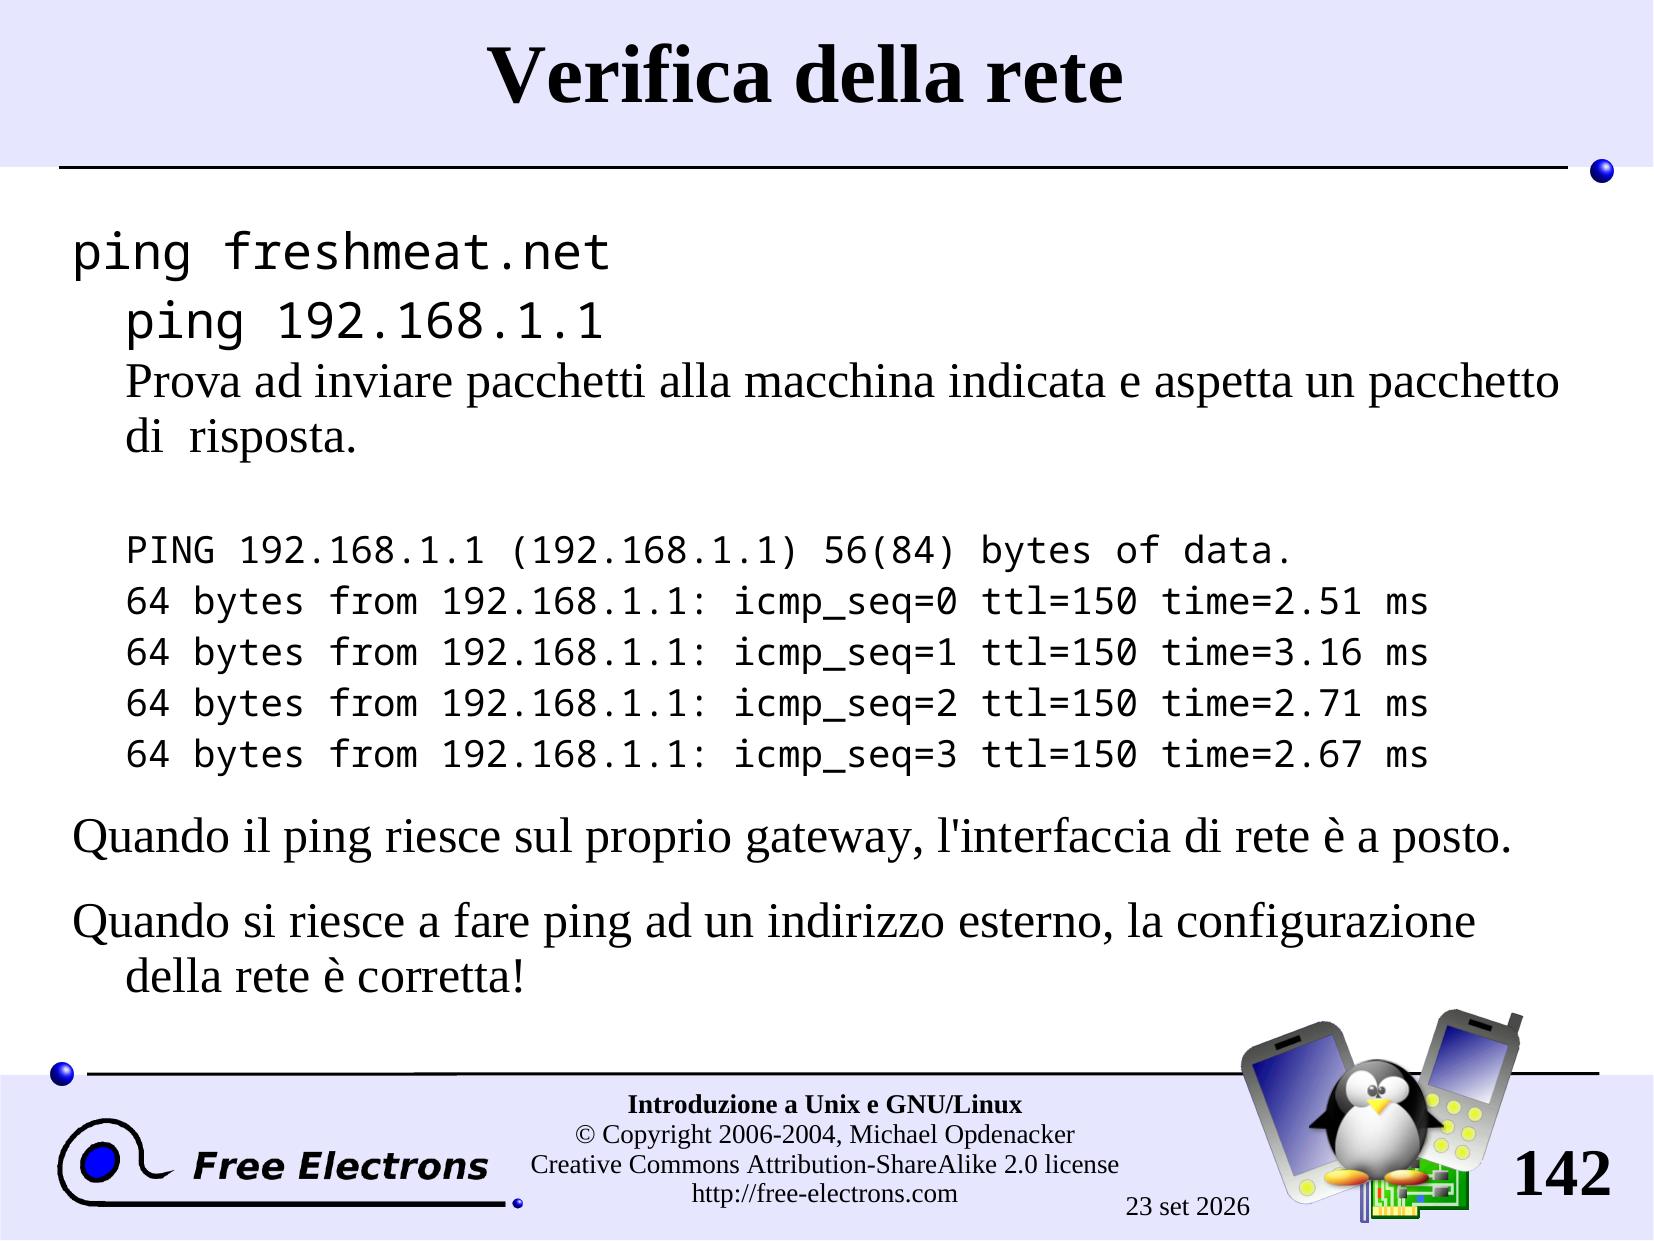

# Verifica della rete
ping freshmeat.net
ping 192.168.1.1
Prova ad inviare pacchetti alla macchina indicata e aspetta un pacchetto di risposta.
PING 192.168.1.1 (192.168.1.1) 56(84) bytes of data.
64 bytes from 192.168.1.1: icmp_seq=0 ttl=150 time=2.51 ms
64 bytes from 192.168.1.1: icmp_seq=1 ttl=150 time=3.16 ms
64 bytes from 192.168.1.1: icmp_seq=2 ttl=150 time=2.71 ms
64 bytes from 192.168.1.1: icmp_seq=3 ttl=150 time=2.67 ms
Quando il ping riesce sul proprio gateway, l'interfaccia di rete è a posto.
Quando si riesce a fare ping ad un indirizzo esterno, la configurazione della rete è corretta!